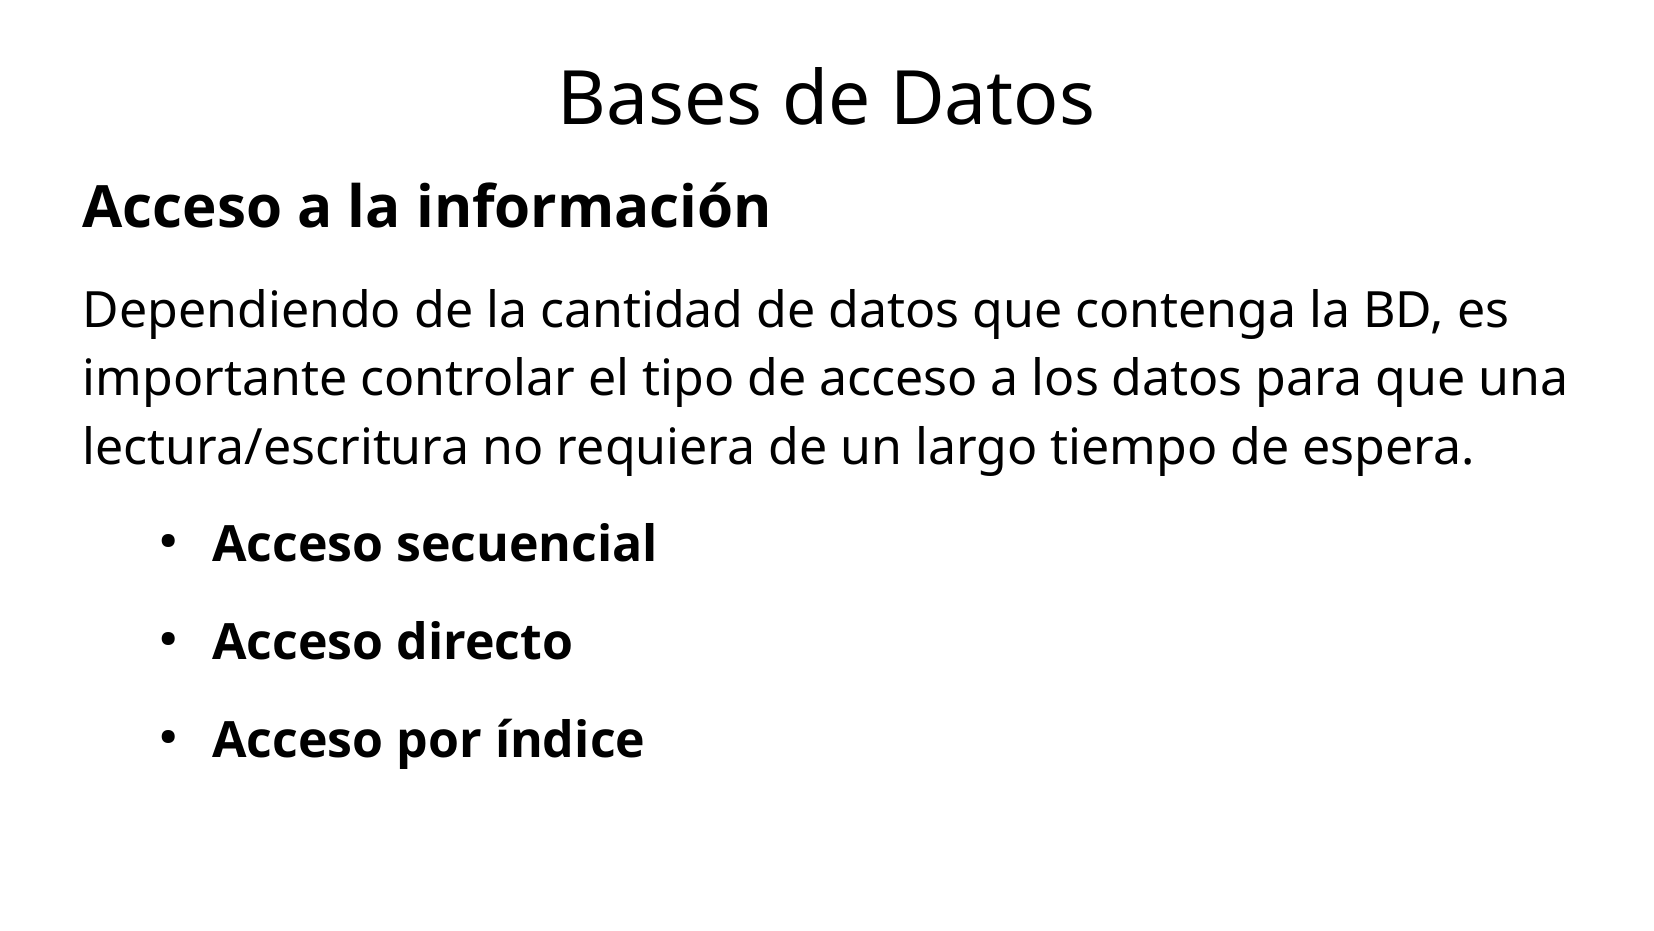

# Bases de Datos
Acceso a la información
Dependiendo de la cantidad de datos que contenga la BD, es importante controlar el tipo de acceso a los datos para que una lectura/escritura no requiera de un largo tiempo de espera.
Acceso secuencial
Acceso directo
Acceso por índice